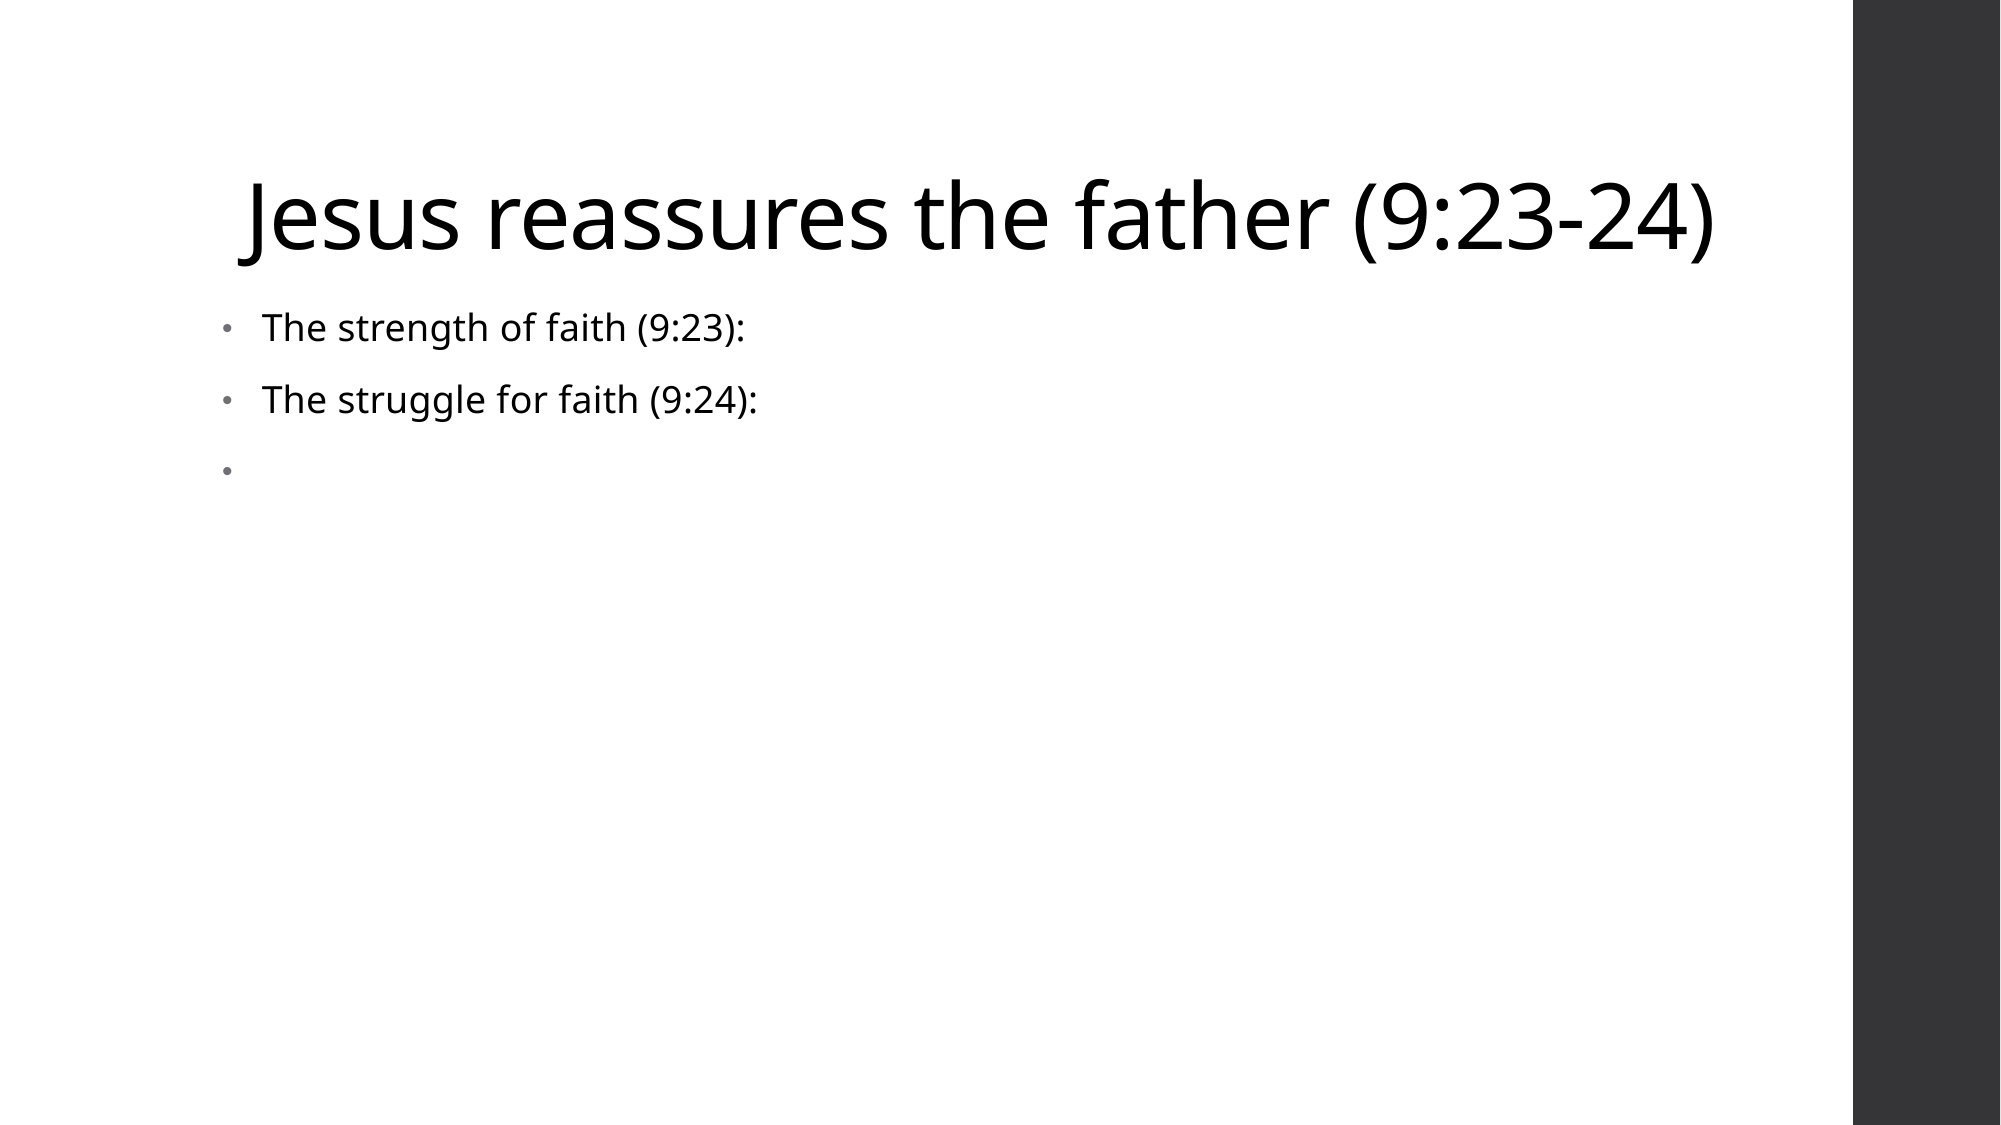

# Jesus reassures the father (9:23-24)
 The strength of faith (9:23):
 The struggle for faith (9:24):